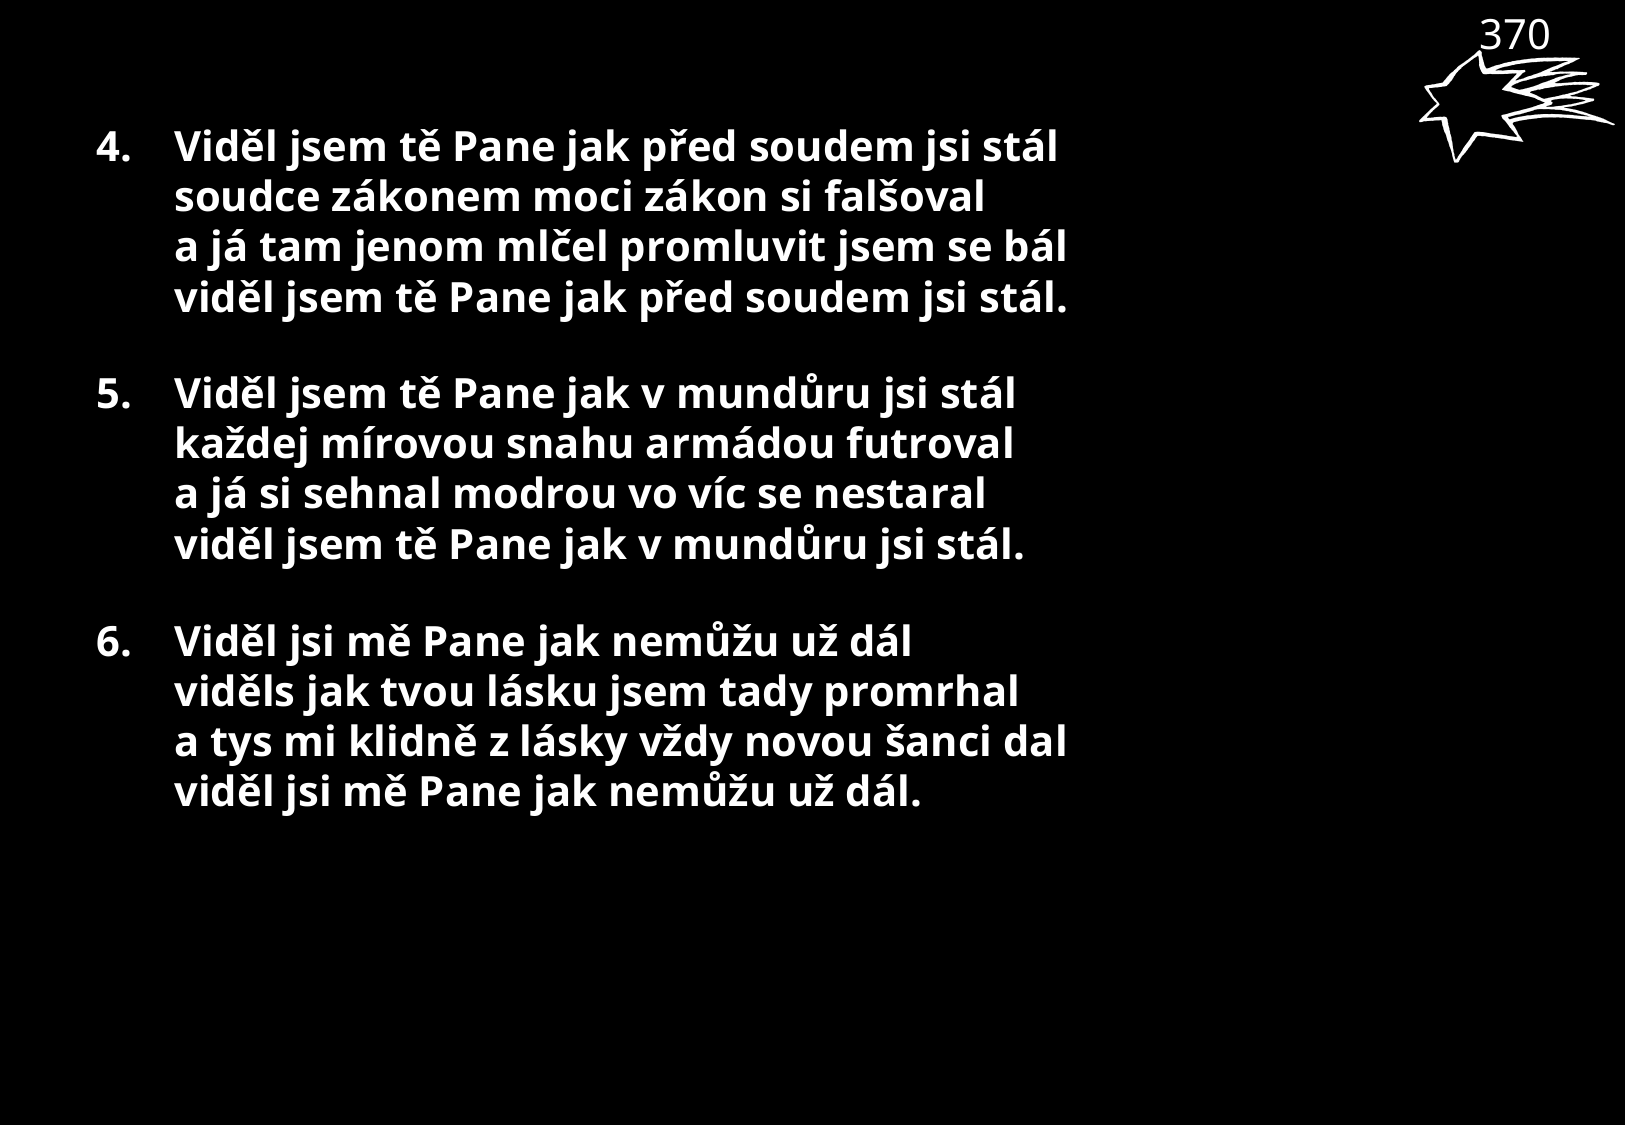

370
# 4.	Viděl jsem tě Pane jak před soudem jsi stál soudce zákonem moci zákon si falšoval a já tam jenom mlčel promluvit jsem se bál viděl jsem tě Pane jak před soudem jsi stál.
5.	Viděl jsem tě Pane jak v mundůru jsi stál
každej mírovou snahu armádou futroval
a já si sehnal modrou vo víc se nestaral
viděl jsem tě Pane jak v mundůru jsi stál.
6.	Viděl jsi mě Pane jak nemůžu už dál
viděls jak tvou lásku jsem tady promrhal
a tys mi klidně z lásky vždy novou šanci dal
viděl jsi mě Pane jak nemůžu už dál.